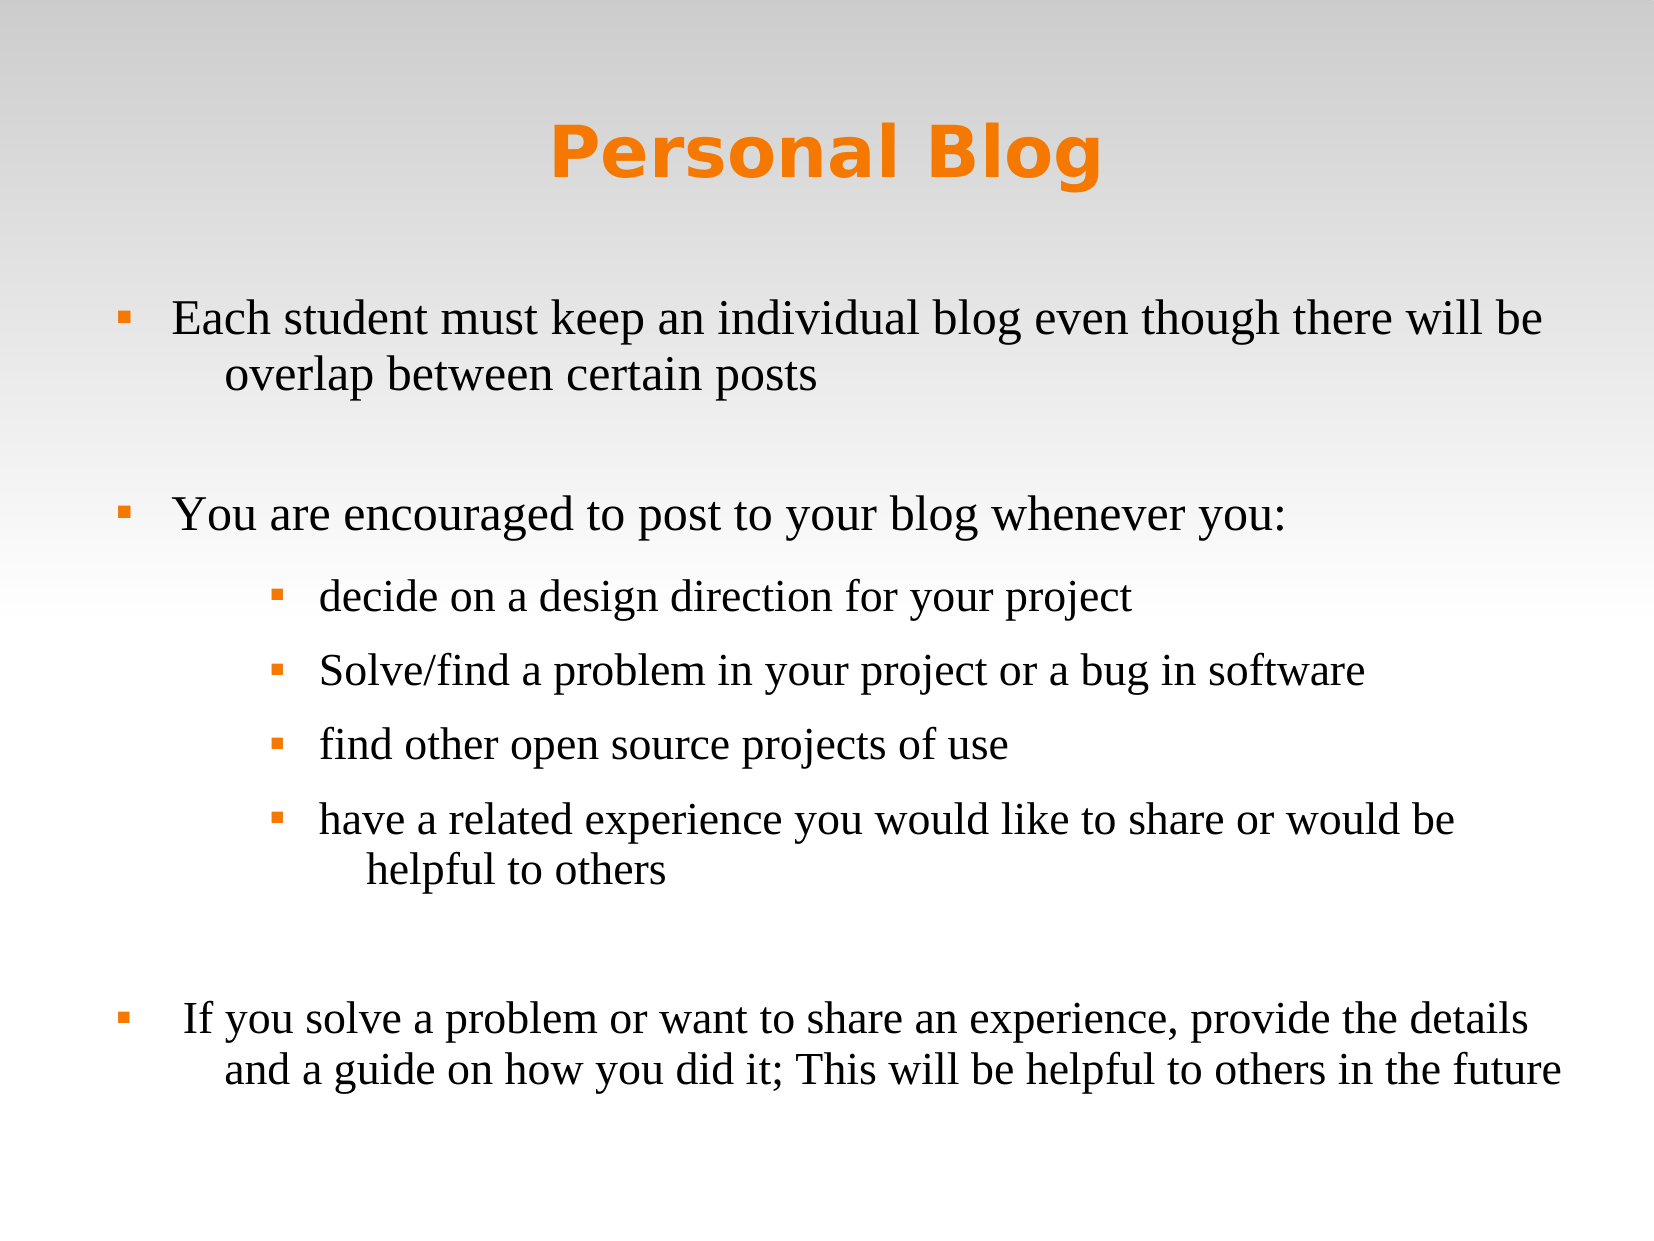

# Personal Blog
Each student must keep an individual blog even though there will be overlap between certain posts
You are encouraged to post to your blog whenever you:
decide on a design direction for your project
Solve/find a problem in your project or a bug in software
find other open source projects of use
have a related experience you would like to share or would be helpful to others
 If you solve a problem or want to share an experience, provide the details and a guide on how you did it; This will be helpful to others in the future